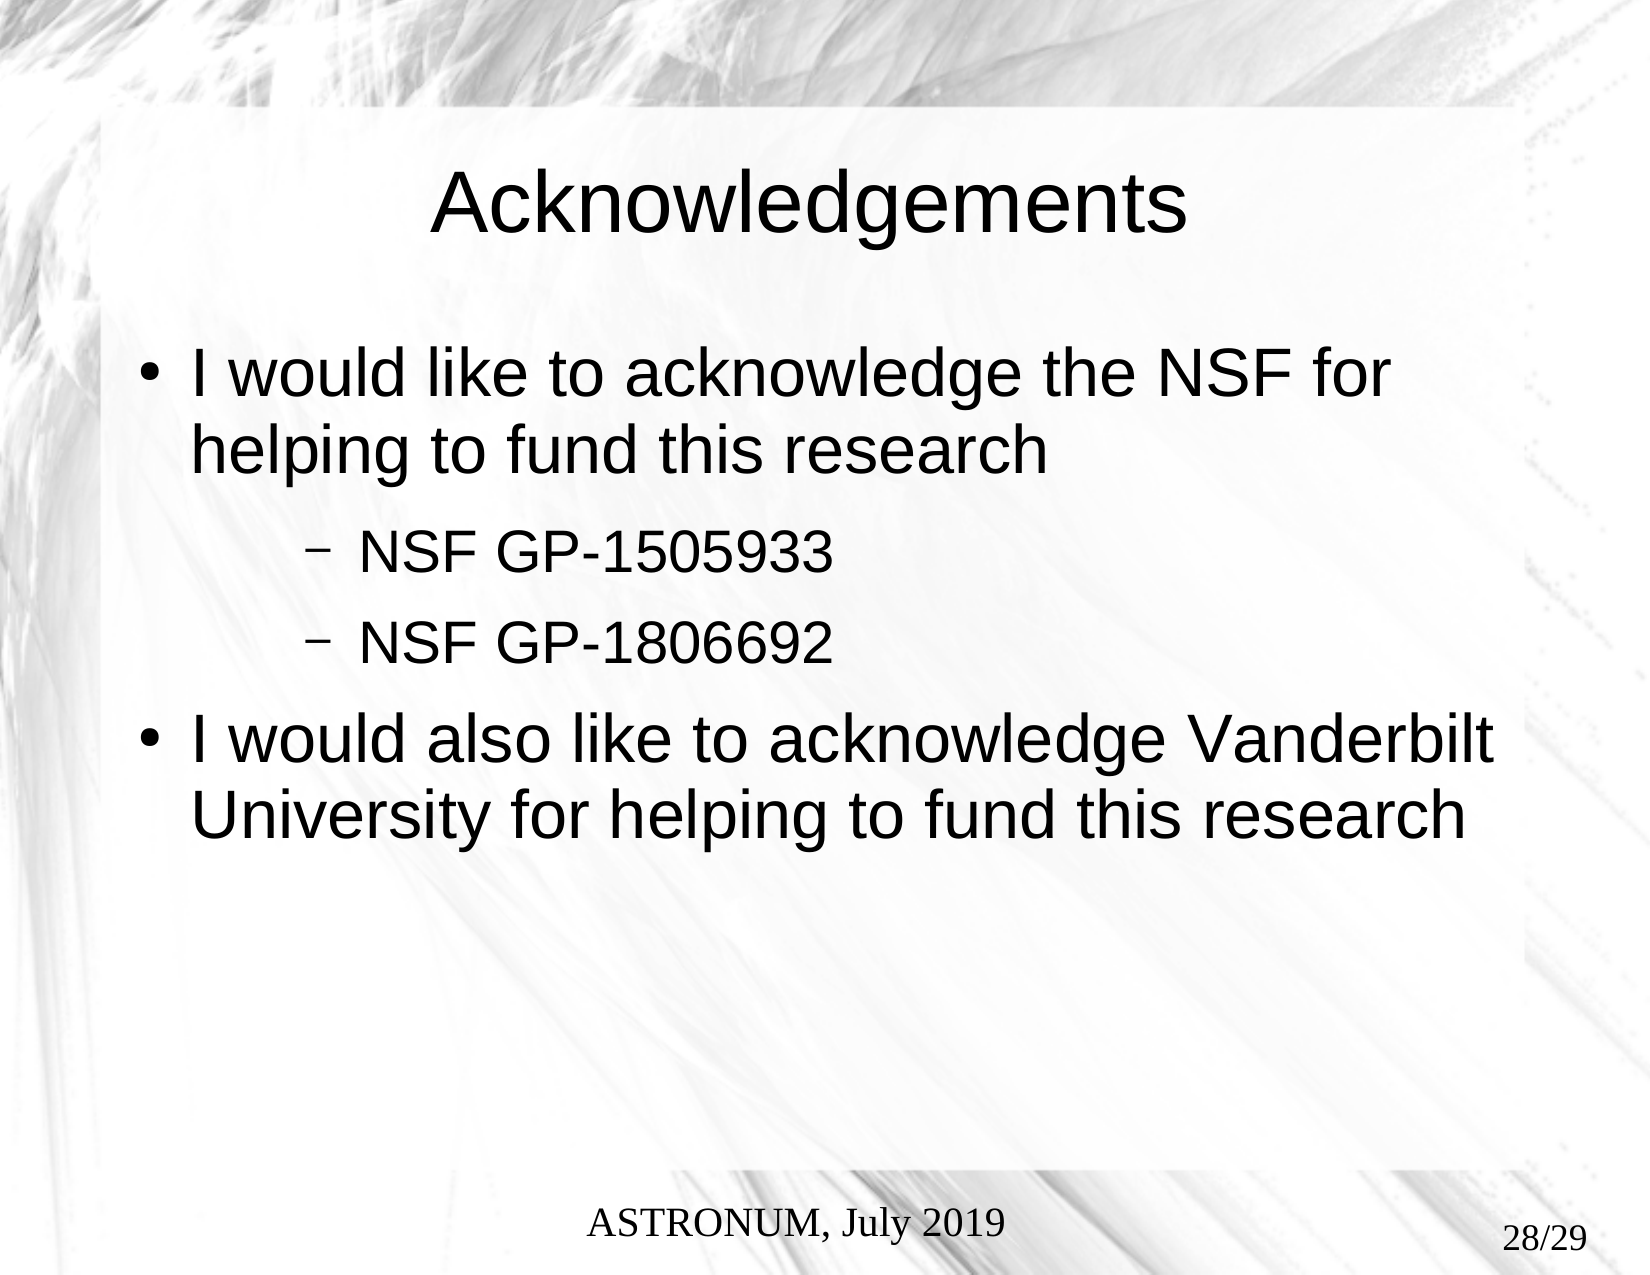

# Acknowledgements
I would like to acknowledge the NSF for helping to fund this research
NSF GP-1505933
NSF GP-1806692
I would also like to acknowledge Vanderbilt University for helping to fund this research
ASTRONUM, July 2019
28